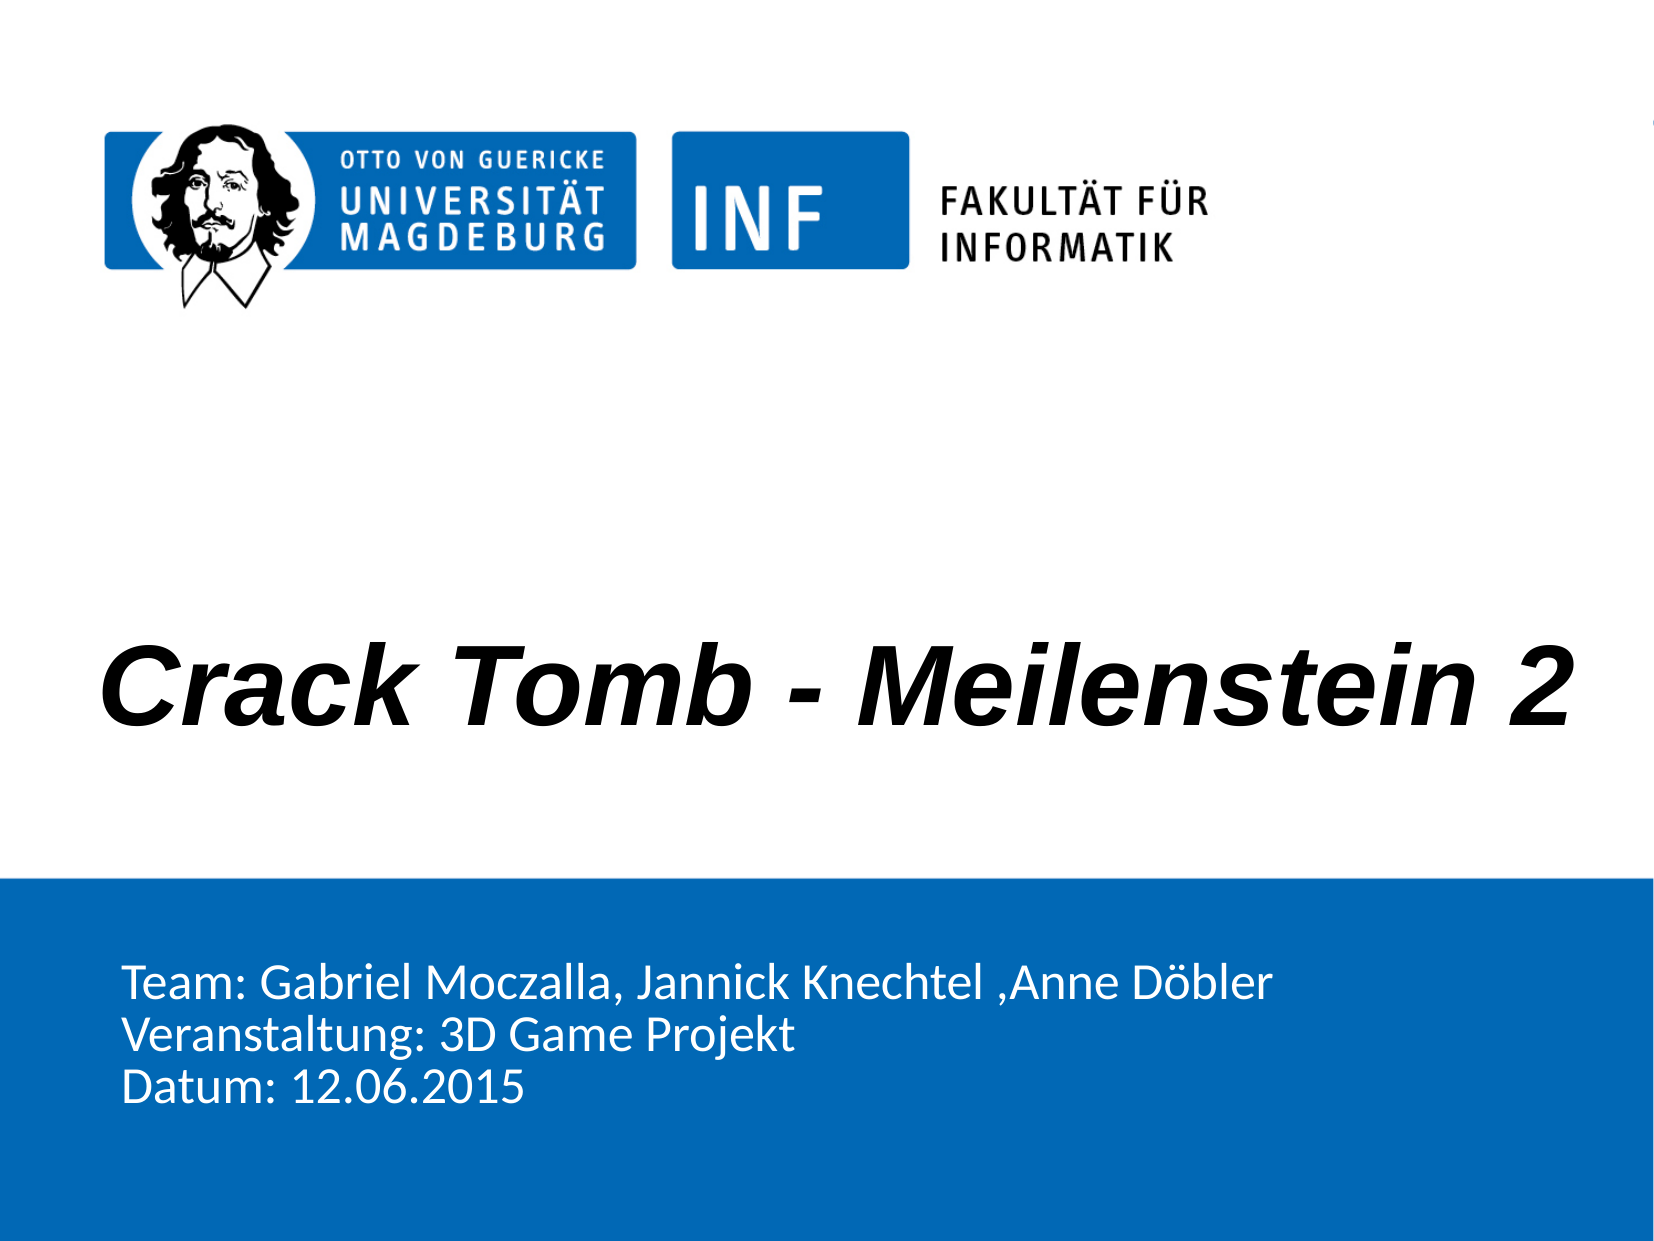

#
Crack Tomb - Meilenstein 2
Team: Gabriel Moczalla, Jannick Knechtel ,Anne Döbler
Veranstaltung: 3D Game Projekt
Datum: 12.06.2015